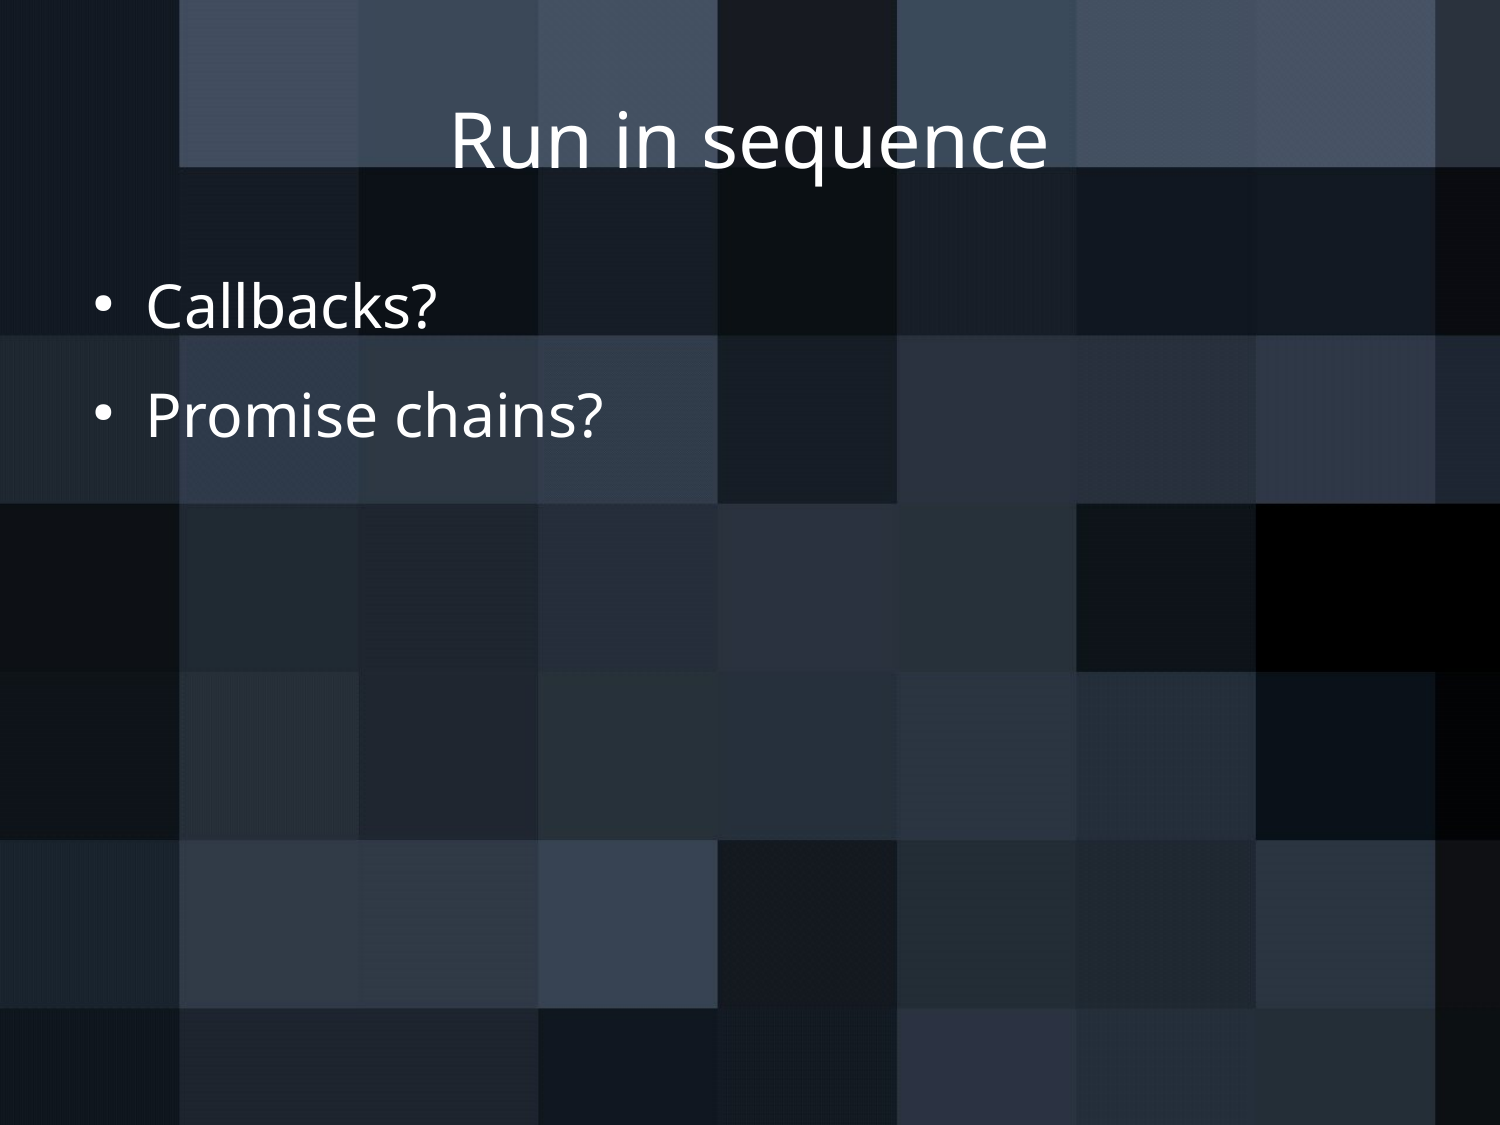

# Run in sequence
Callbacks?
Promise chains?